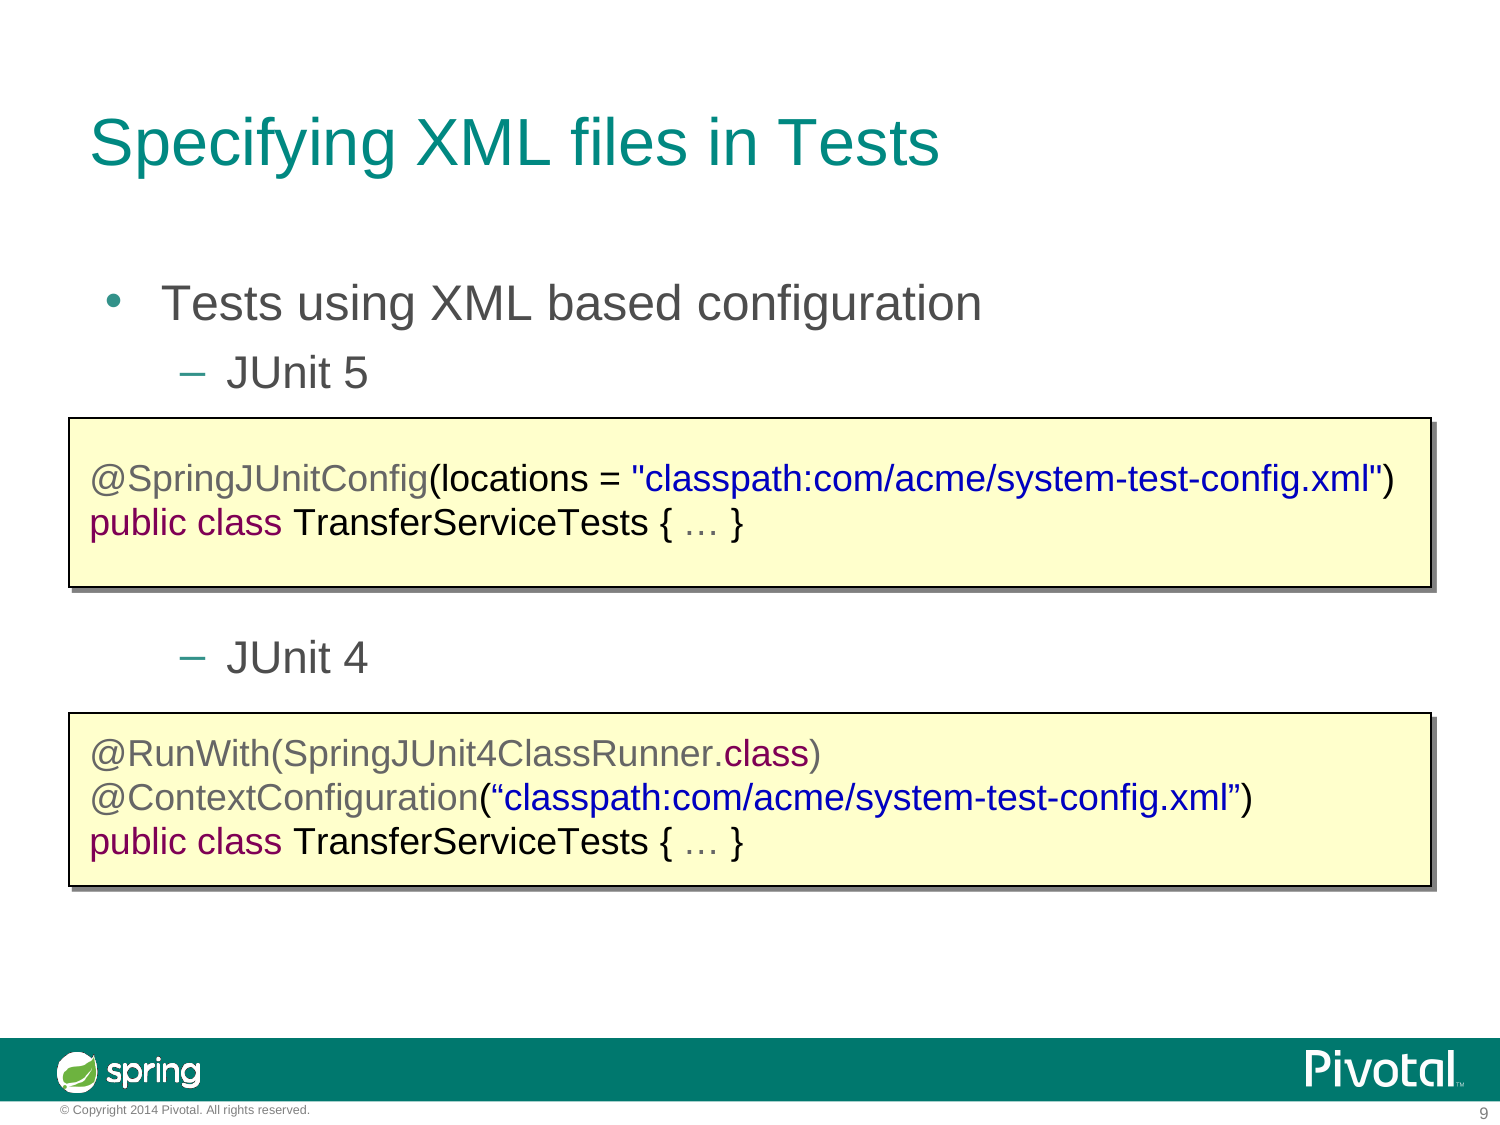

# Specifying XML files in Tests
Tests using XML based configuration
JUnit 5
JUnit 4
@SpringJUnitConfig(locations = "classpath:com/acme/system-test-config.xml")
public class TransferServiceTests { … }
@RunWith(SpringJUnit4ClassRunner.class)
@ContextConfiguration(“classpath:com/acme/system-test-config.xml”)
public class TransferServiceTests { … }